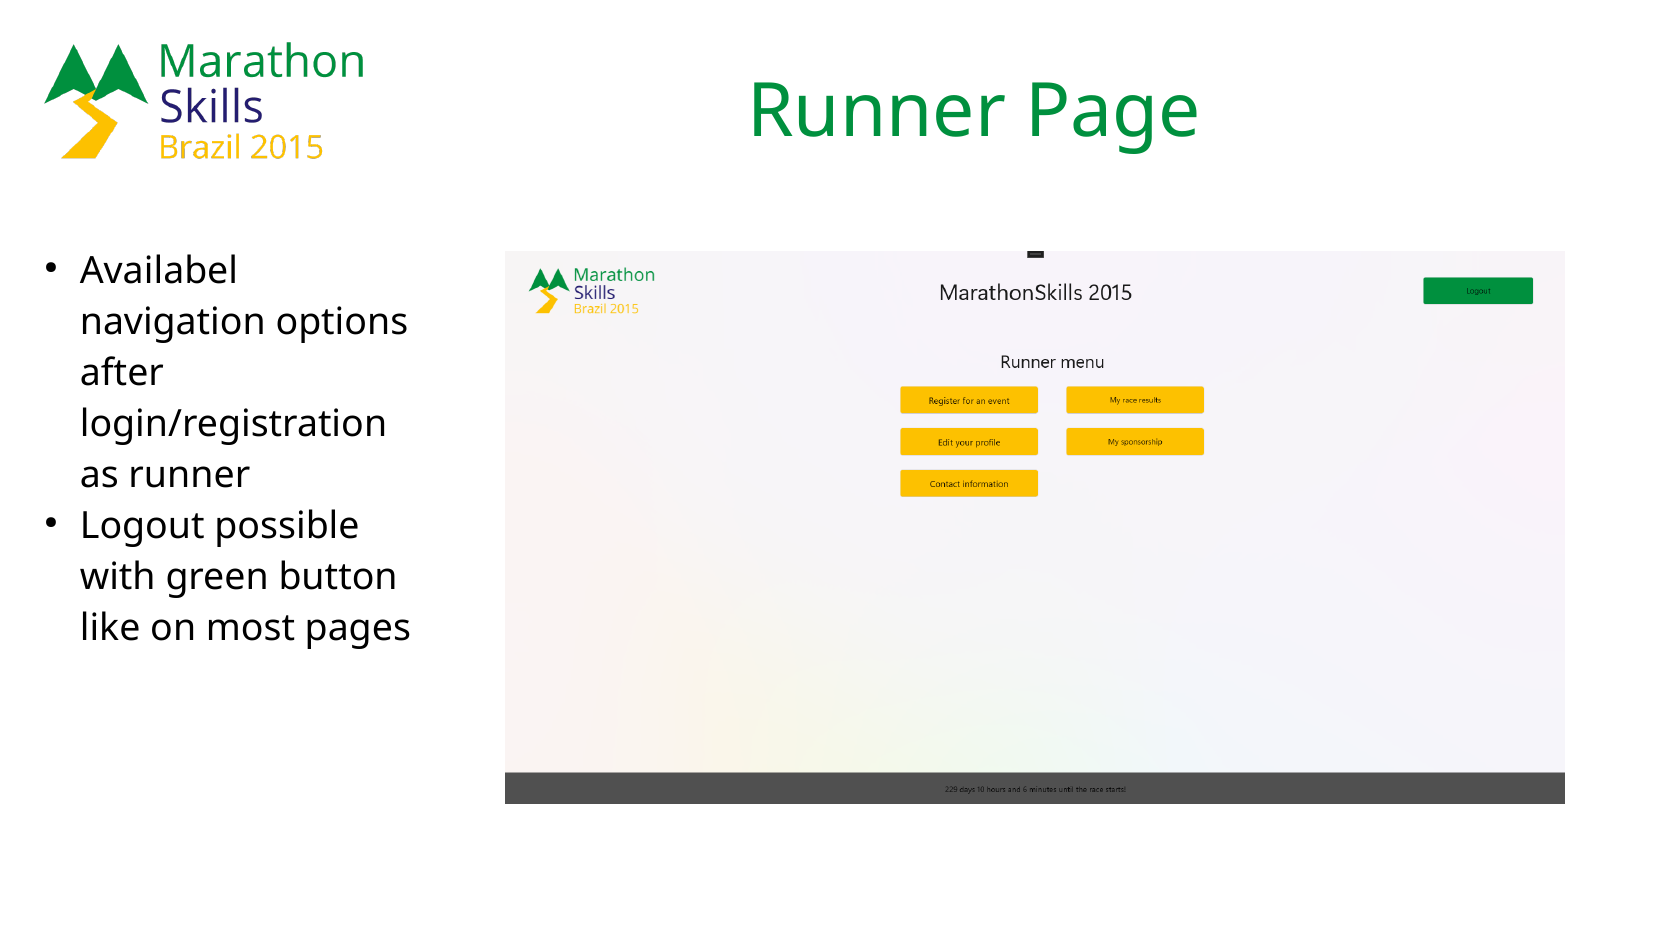

# Runner Page
Availabel navigation options after login/registration as runner
Logout possible with green button like on most pages